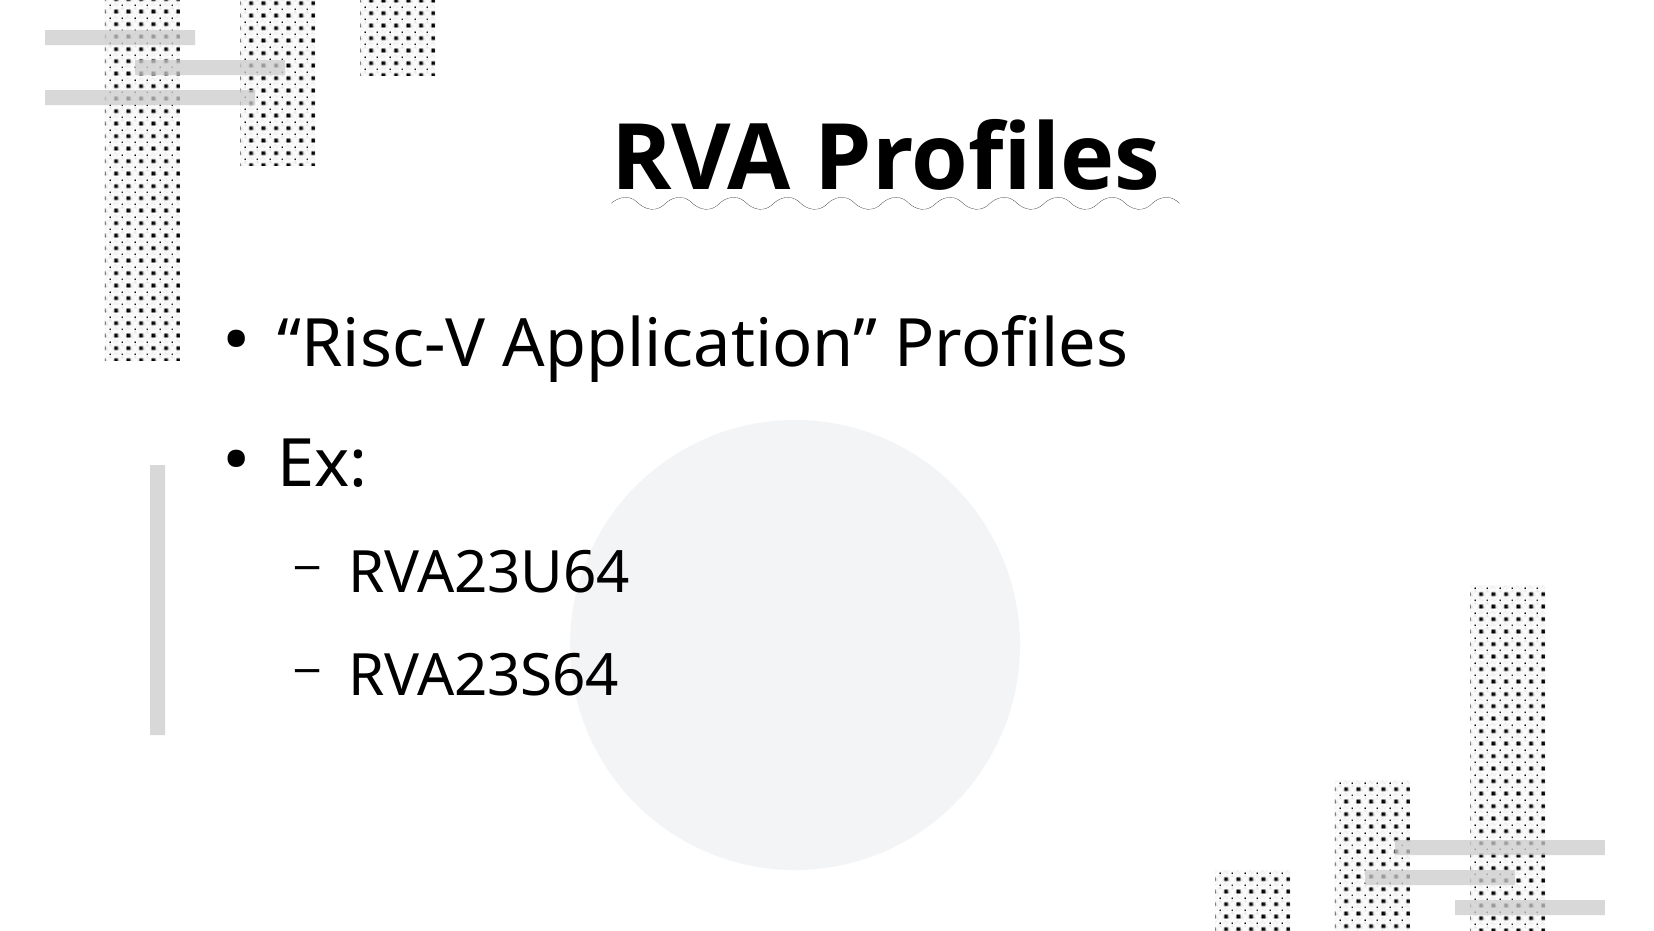

# RVA Profiles
“Risc-V Application” Profiles
Ex:
RVA23U64
RVA23S64